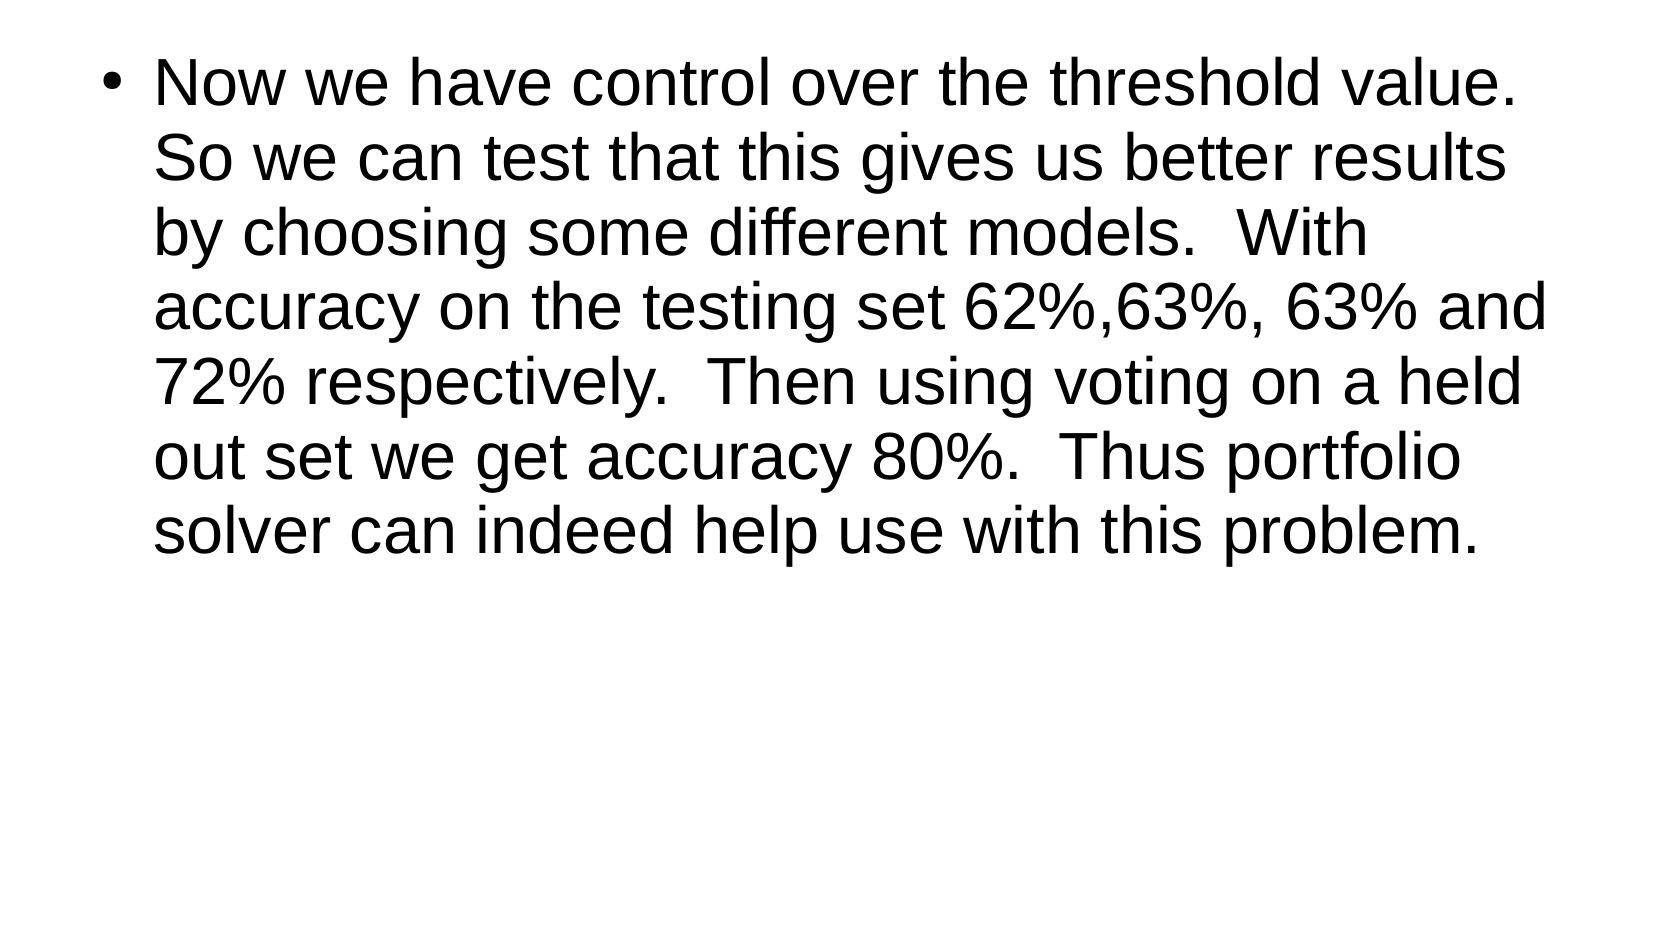

# Now we have control over the threshold value. So we can test that this gives us better results by choosing some different models. With accuracy on the testing set 62%,63%, 63% and 72% respectively. Then using voting on a held out set we get accuracy 80%. Thus portfolio solver can indeed help use with this problem.